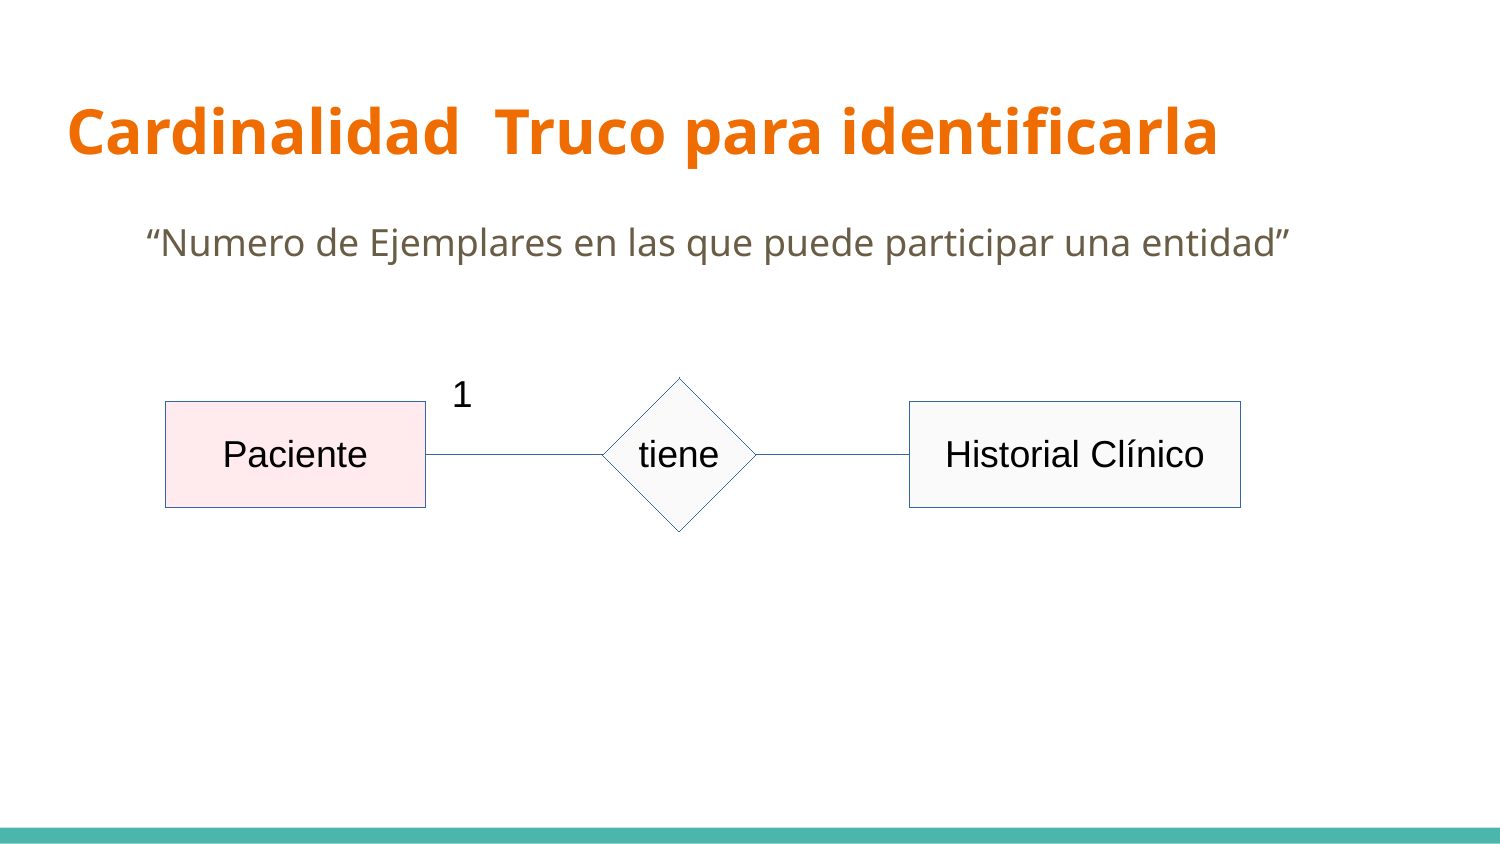

“Numero de Ejemplares en las que puede participar una entidad”
# Cardinalidad Truco para identificarla
1
tiene
Paciente
Historial Clínico